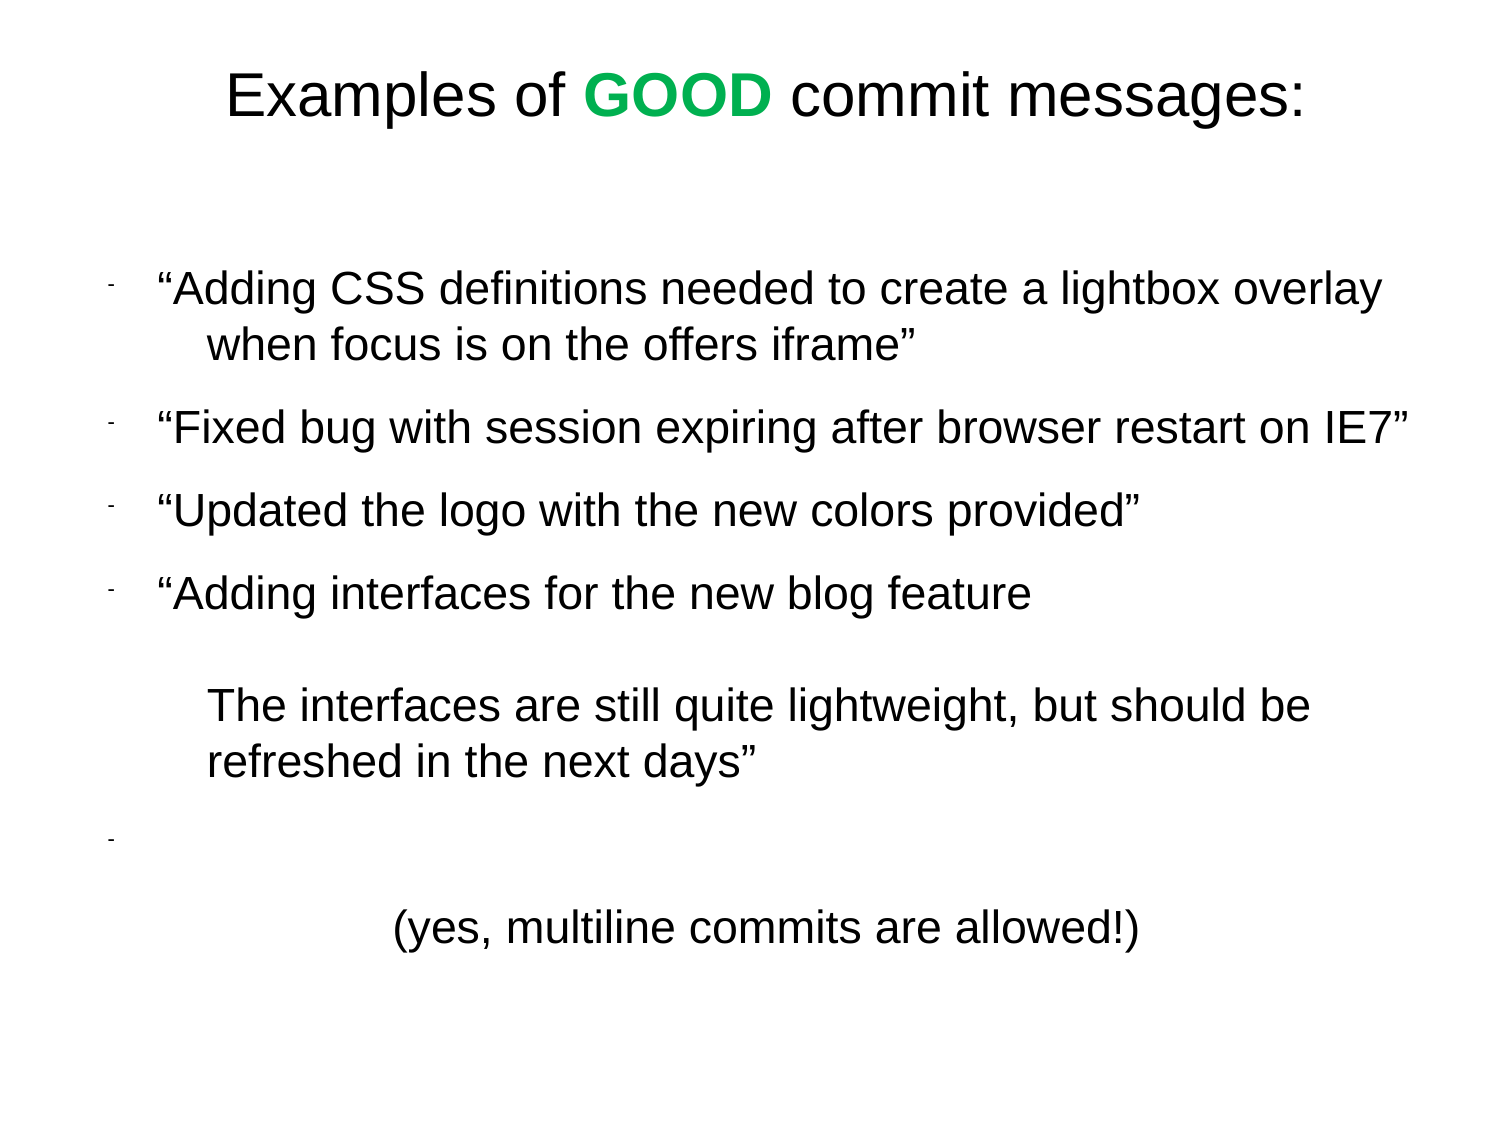

# Examples of GOOD commit messages:
“Adding CSS definitions needed to create a lightbox overlay when focus is on the offers iframe”
“Fixed bug with session expiring after browser restart on IE7”
“Updated the logo with the new colors provided”
“Adding interfaces for the new blog feature
The interfaces are still quite lightweight, but should be refreshed in the next days”
(yes, multiline commits are allowed!)